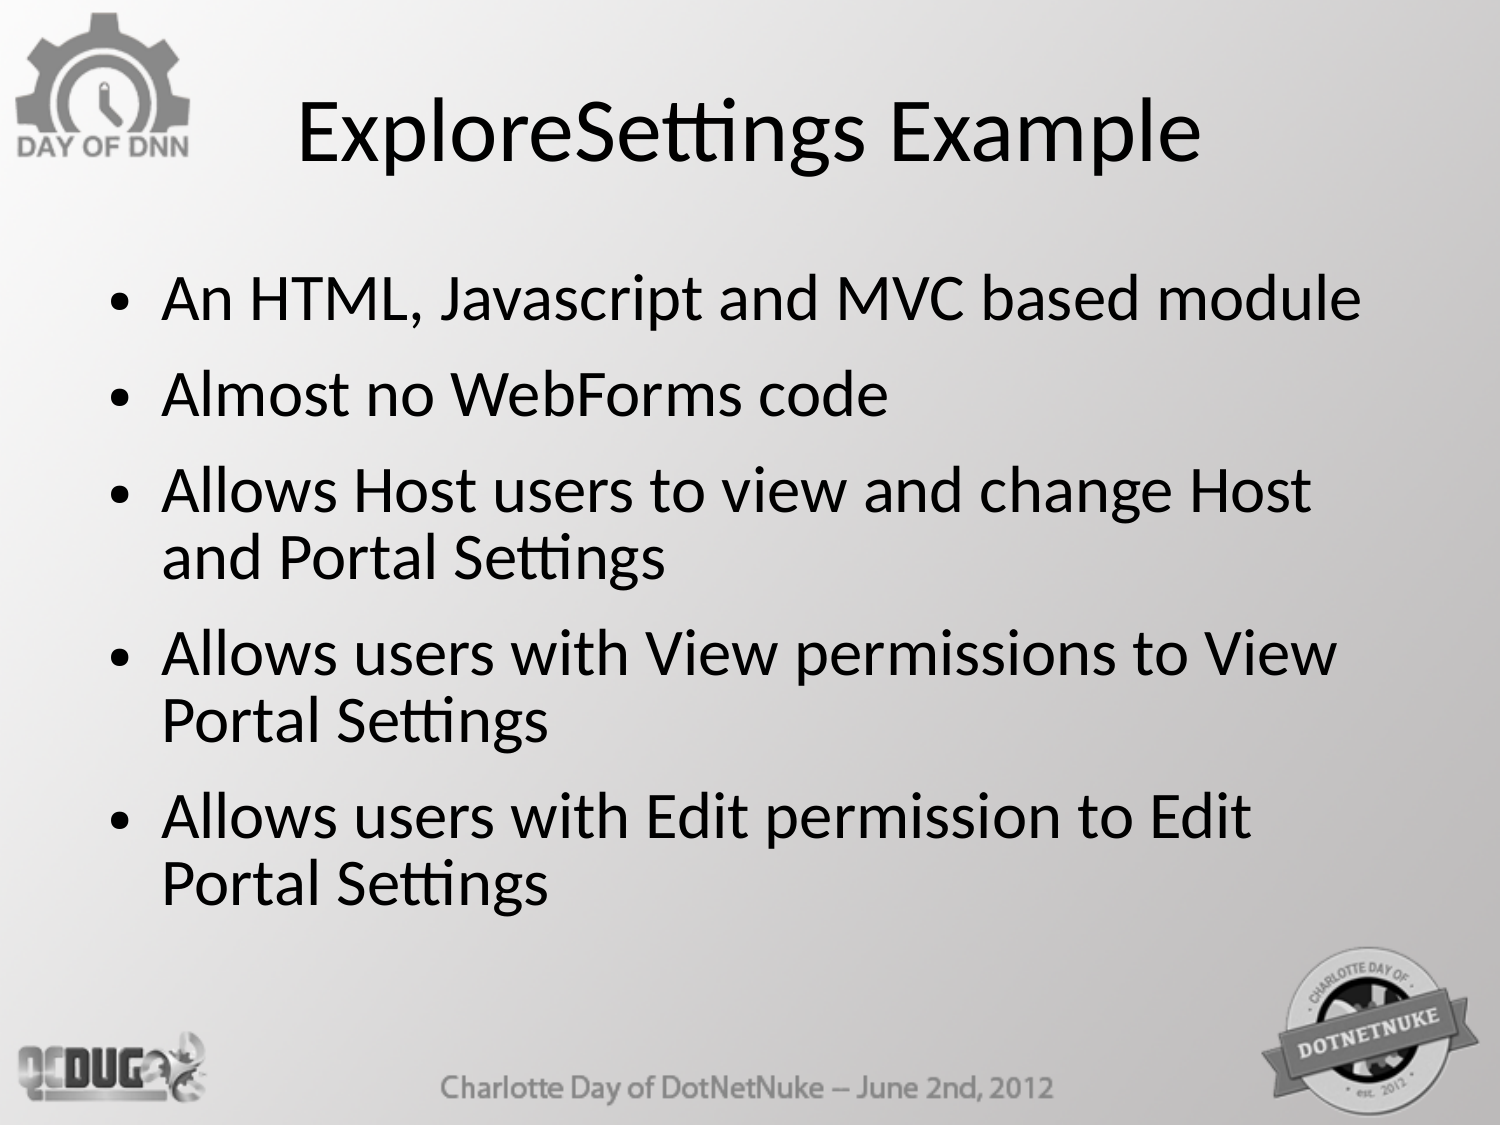

# ExploreSettings Example
An HTML, Javascript and MVC based module
Almost no WebForms code
Allows Host users to view and change Host and Portal Settings
Allows users with View permissions to View Portal Settings
Allows users with Edit permission to Edit Portal Settings